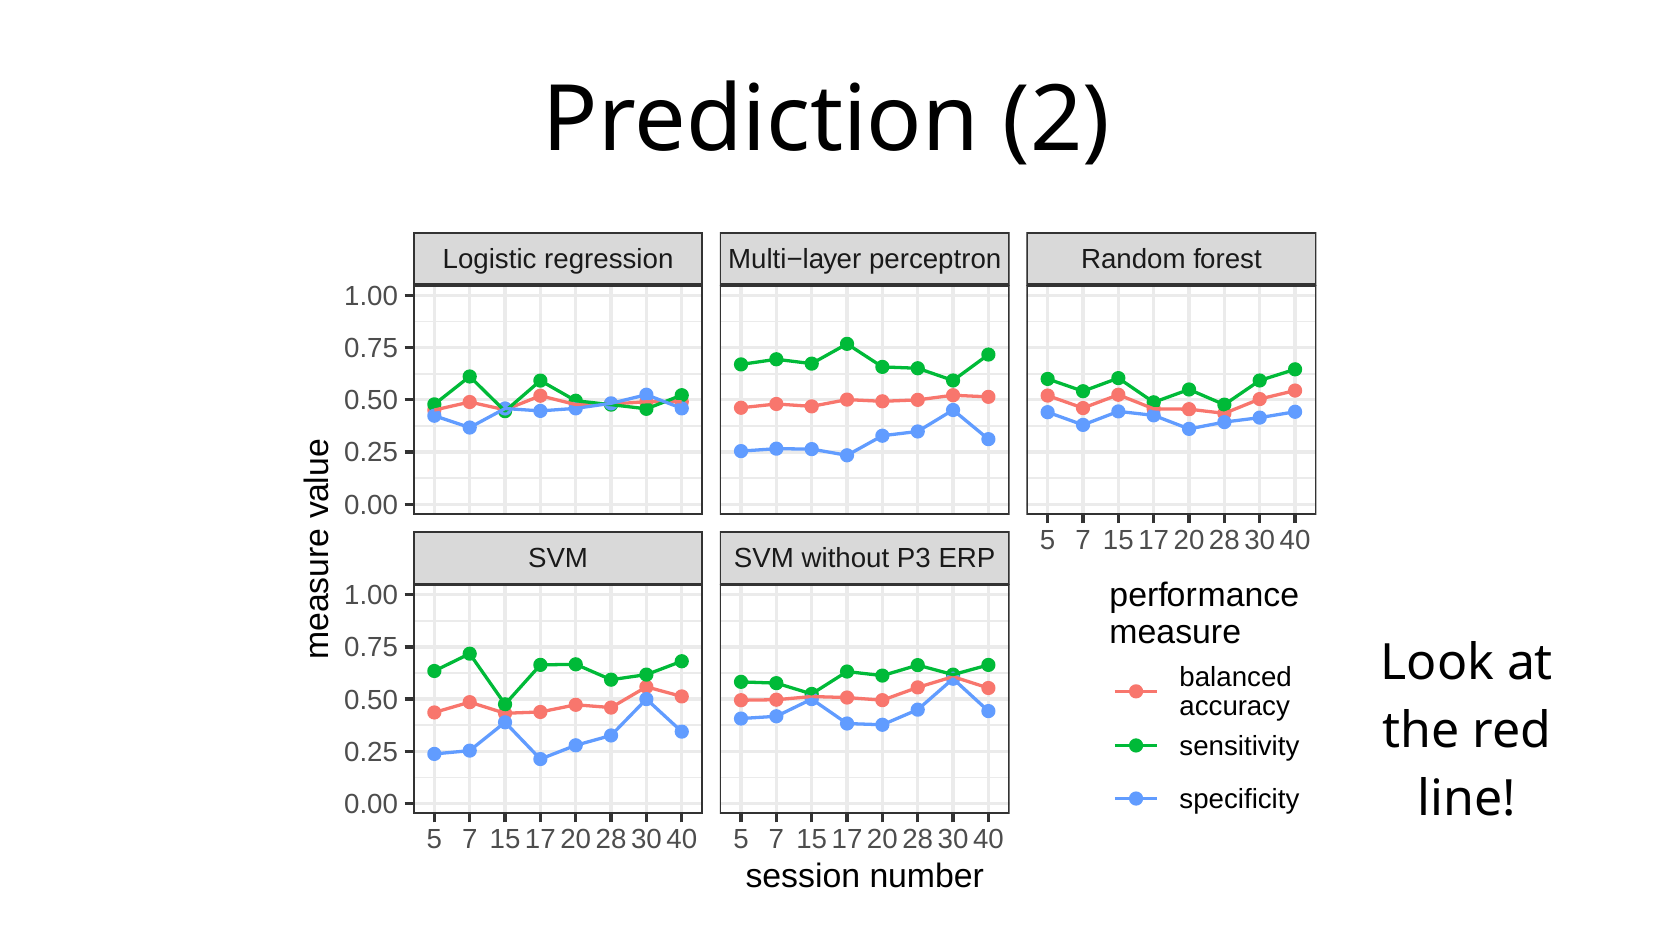

# Prediction (2)
Look at
the red
line!